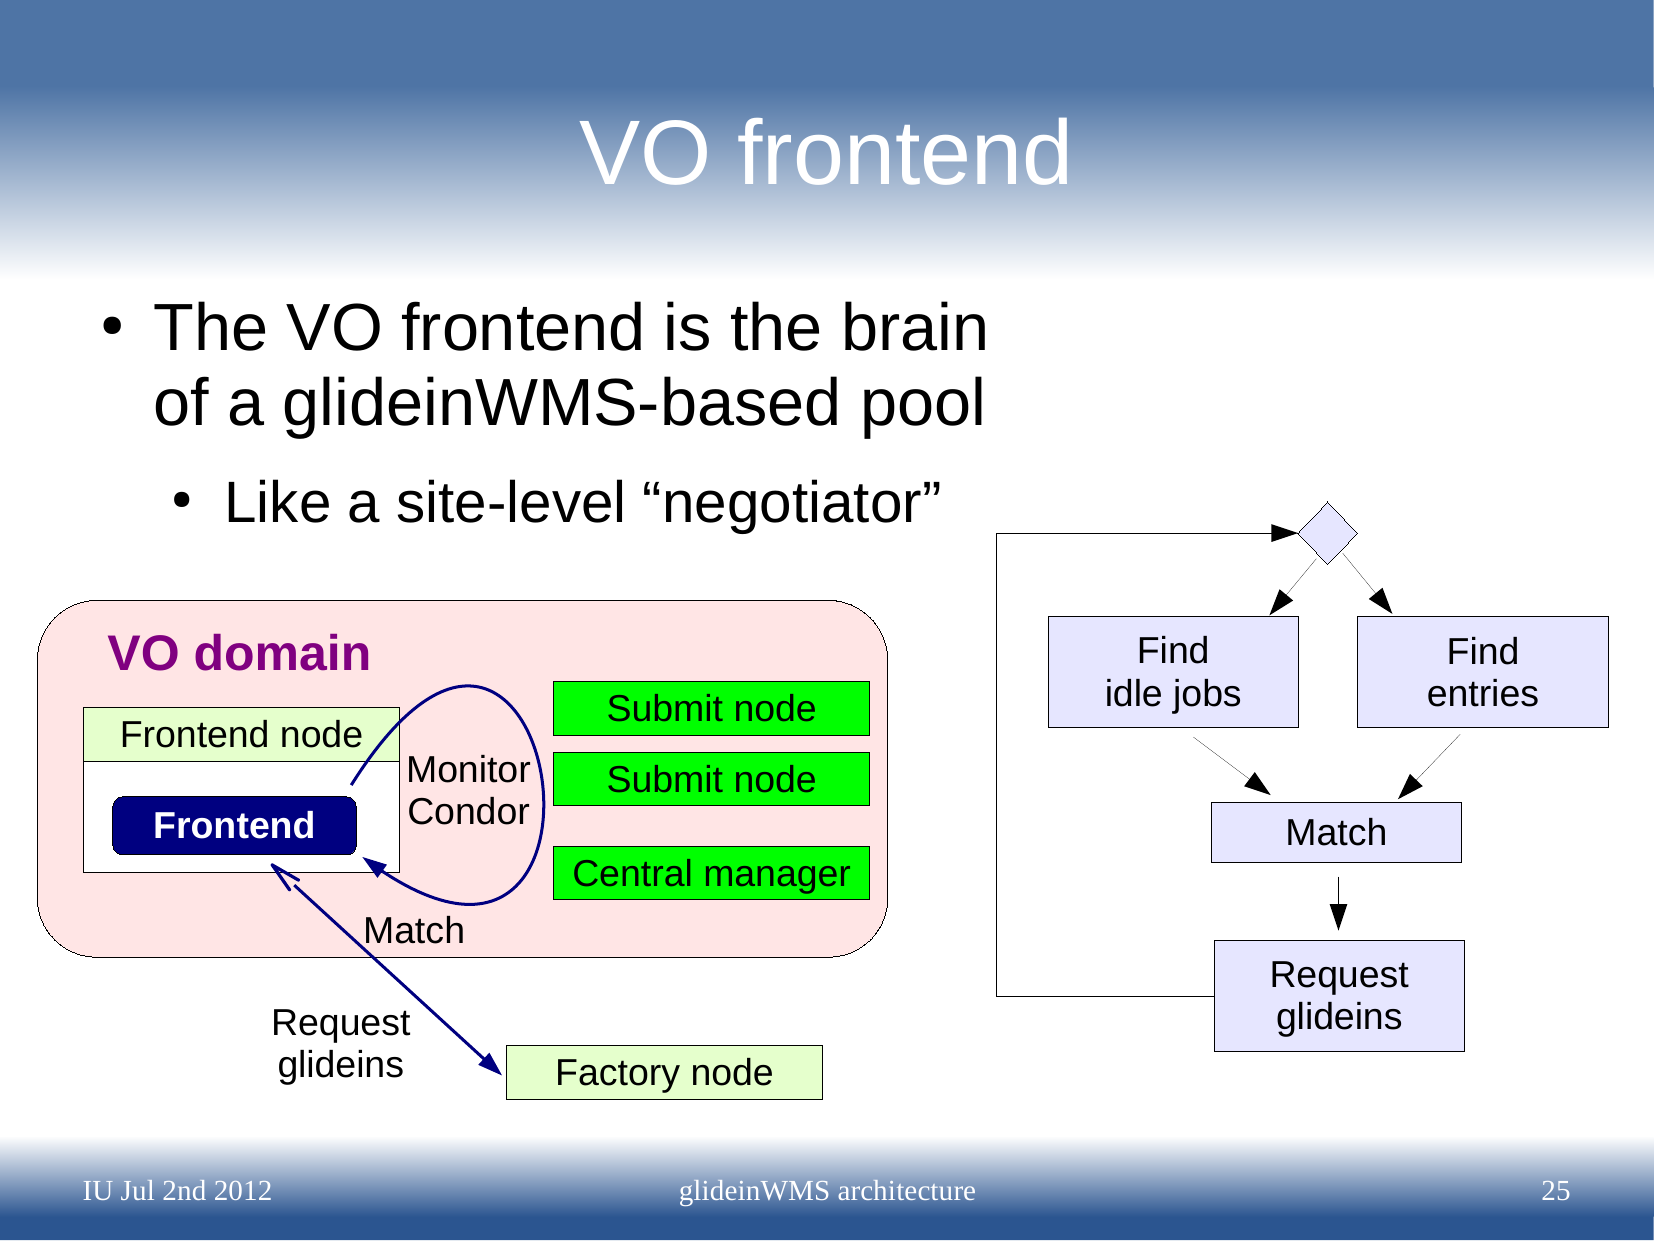

# VO frontend
The VO frontend is the brain
of a glideinWMS-based pool
Like a site-level “negotiator”
Find
idle jobs
Find
entries
VO domain
Submit node
Frontend node
Monitor
Condor
Submit node
Frontend
Match
Central manager
Match
Request
glideins
Request
glideins
Factory node
IU Jul 2nd 2012
glideinWMS architecture
25